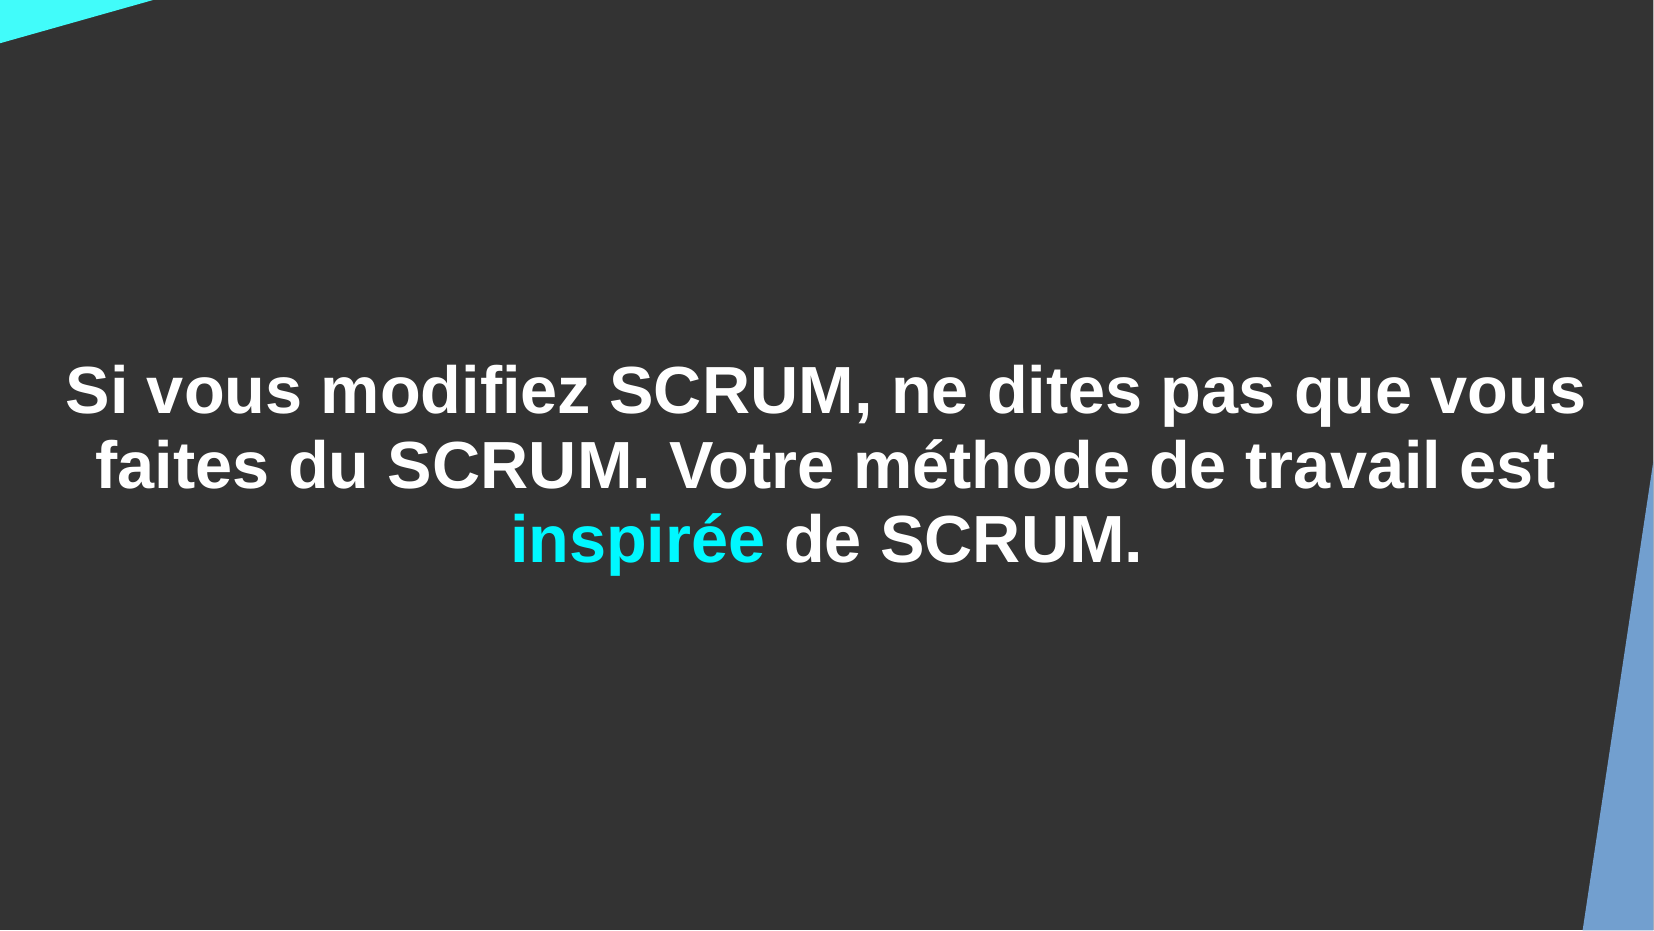

# Si vous modifiez SCRUM, ne dites pas que vous faites du SCRUM. Votre méthode de travail est inspirée de SCRUM.